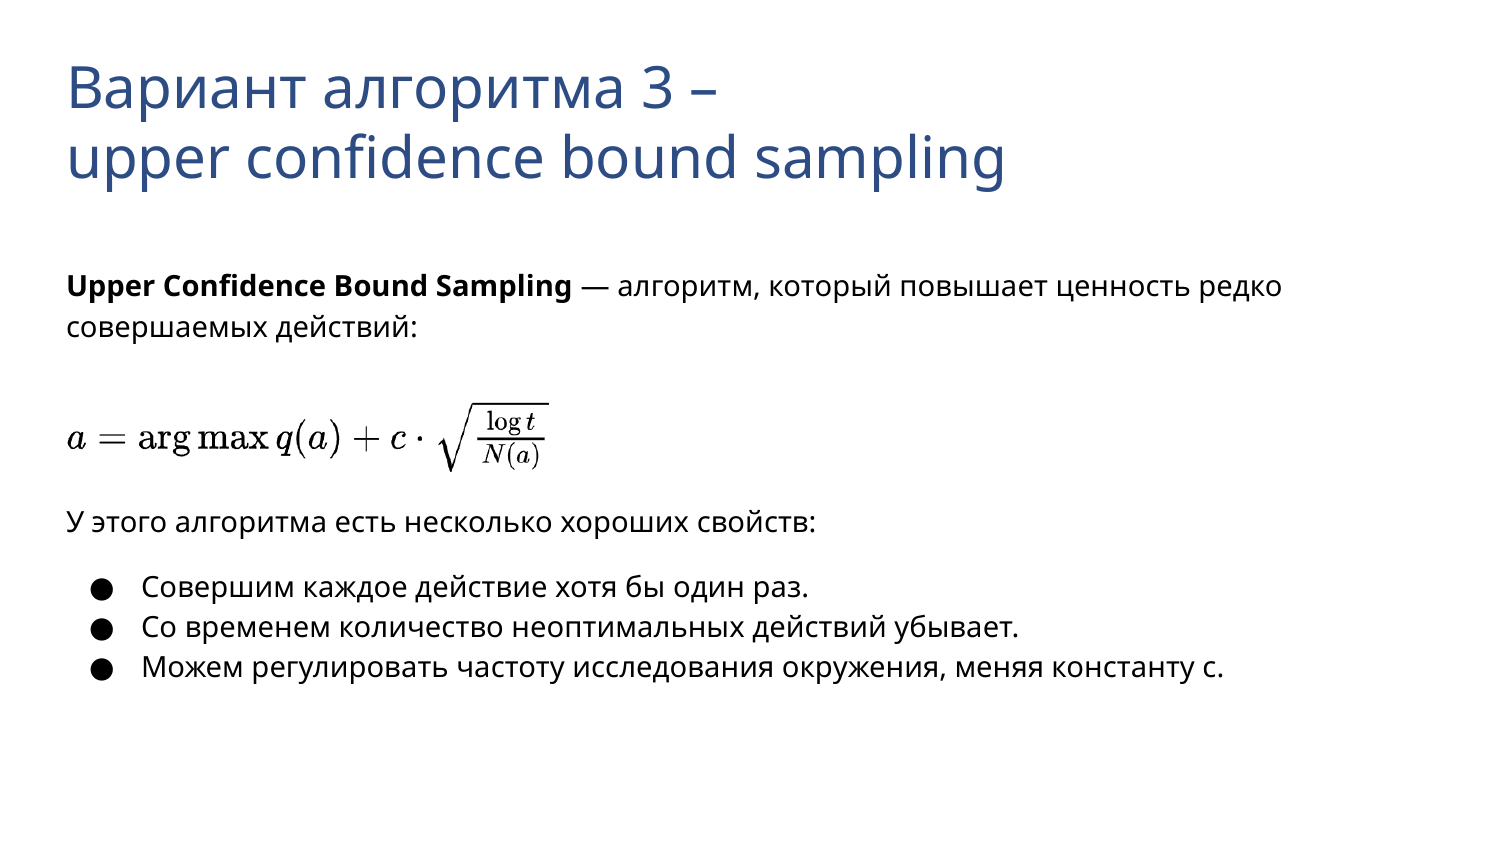

# Вариант алгоритма 3 – upper confidence bound sampling
Upper Confidence Bound Sampling — алгоритм, который повышает ценность редко совершаемых действий:
У этого алгоритма есть несколько хороших свойств:
Совершим каждое действие хотя бы один раз.
Со временем количество неоптимальных действий убывает.
Можем регулировать частоту исследования окружения, меняя константу c.